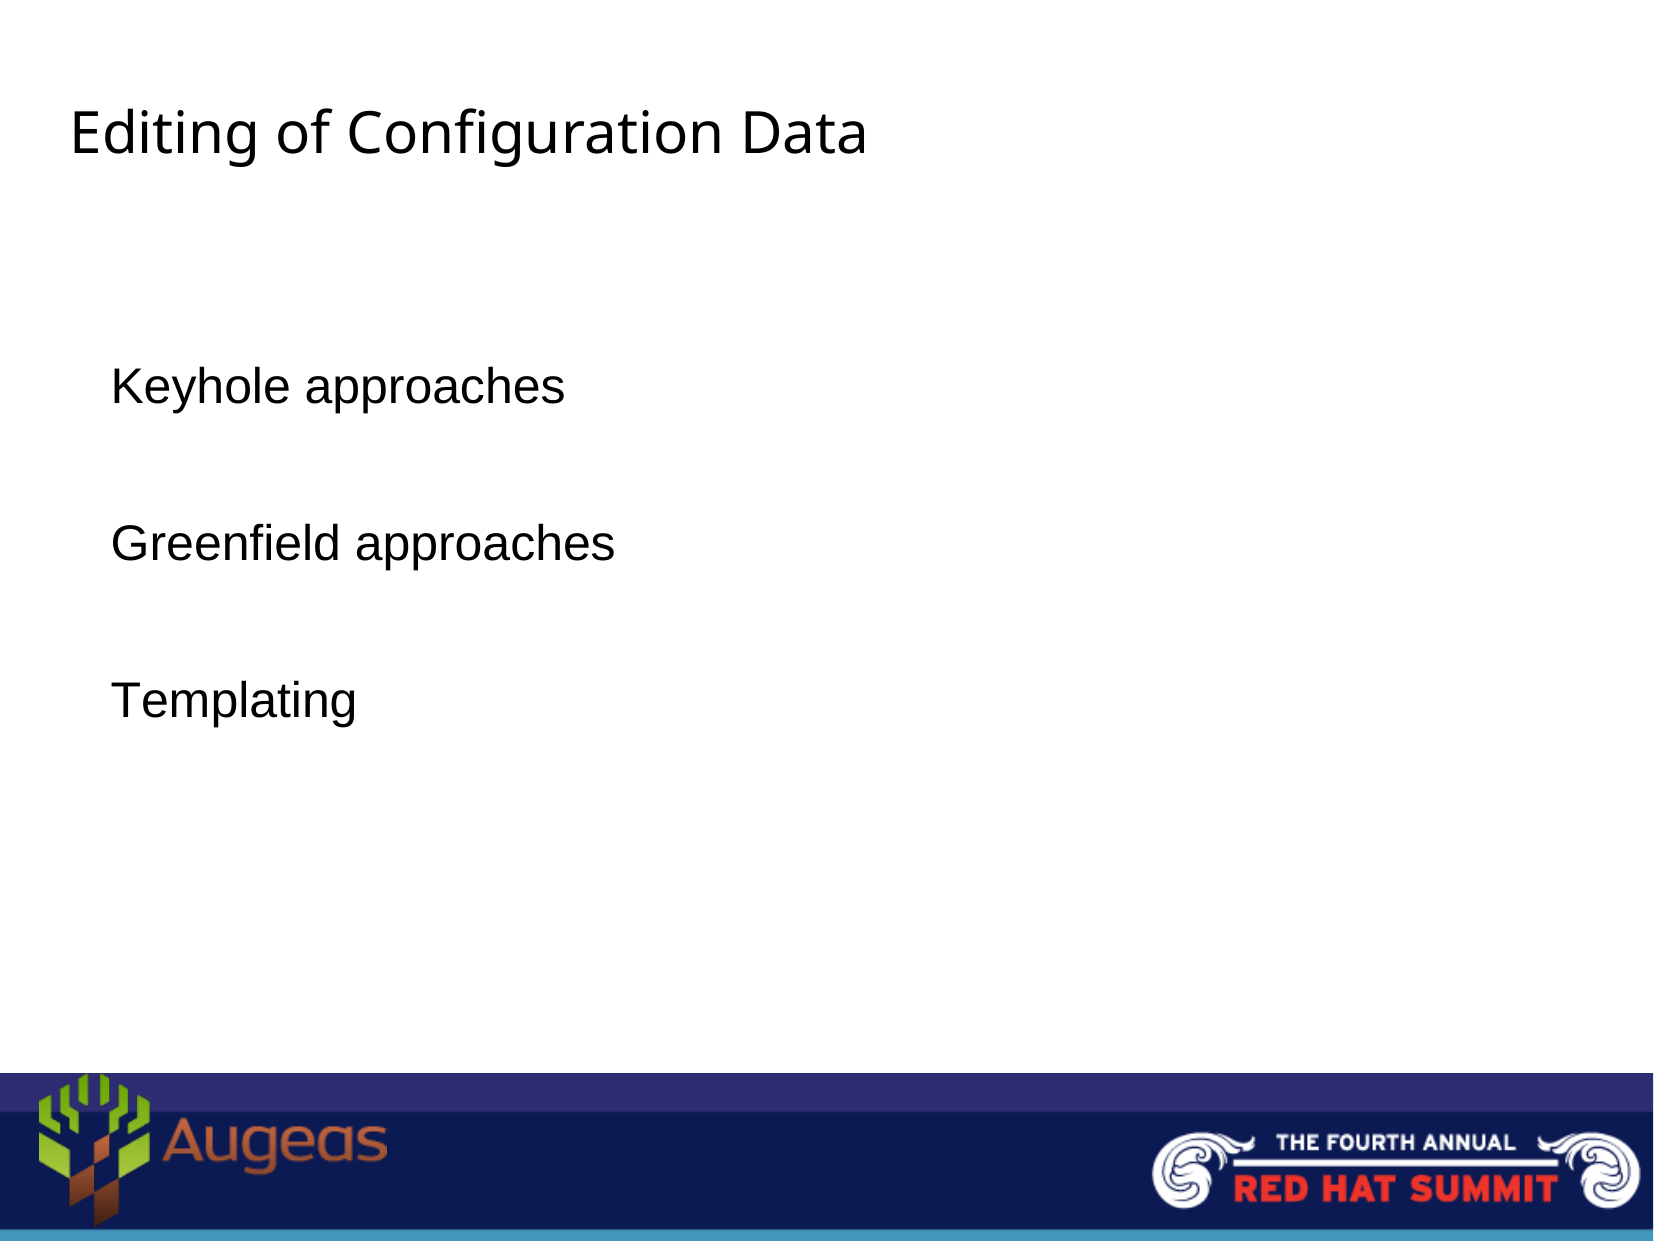

# Editing of Configuration Data
 Keyhole approaches
 Greenfield approaches
 Templating